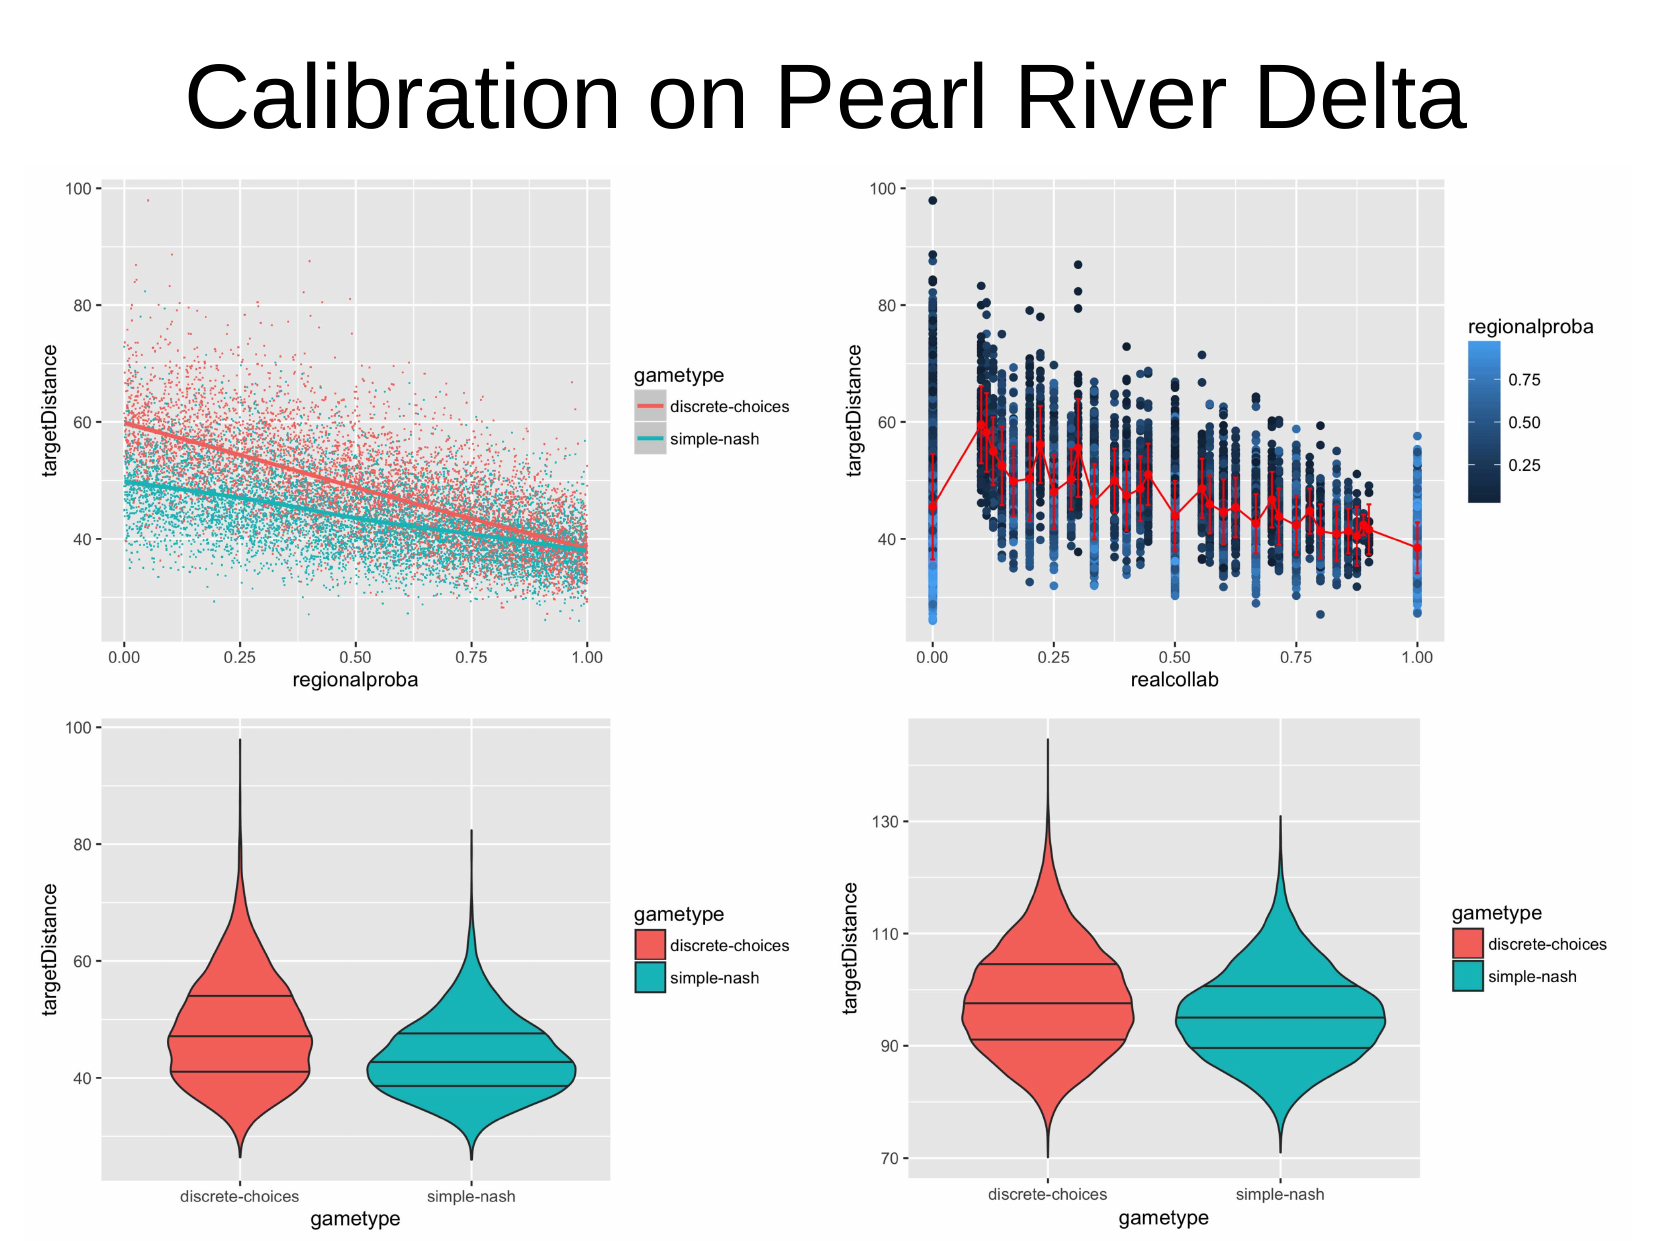

# Calibration on Pearl River Delta
27